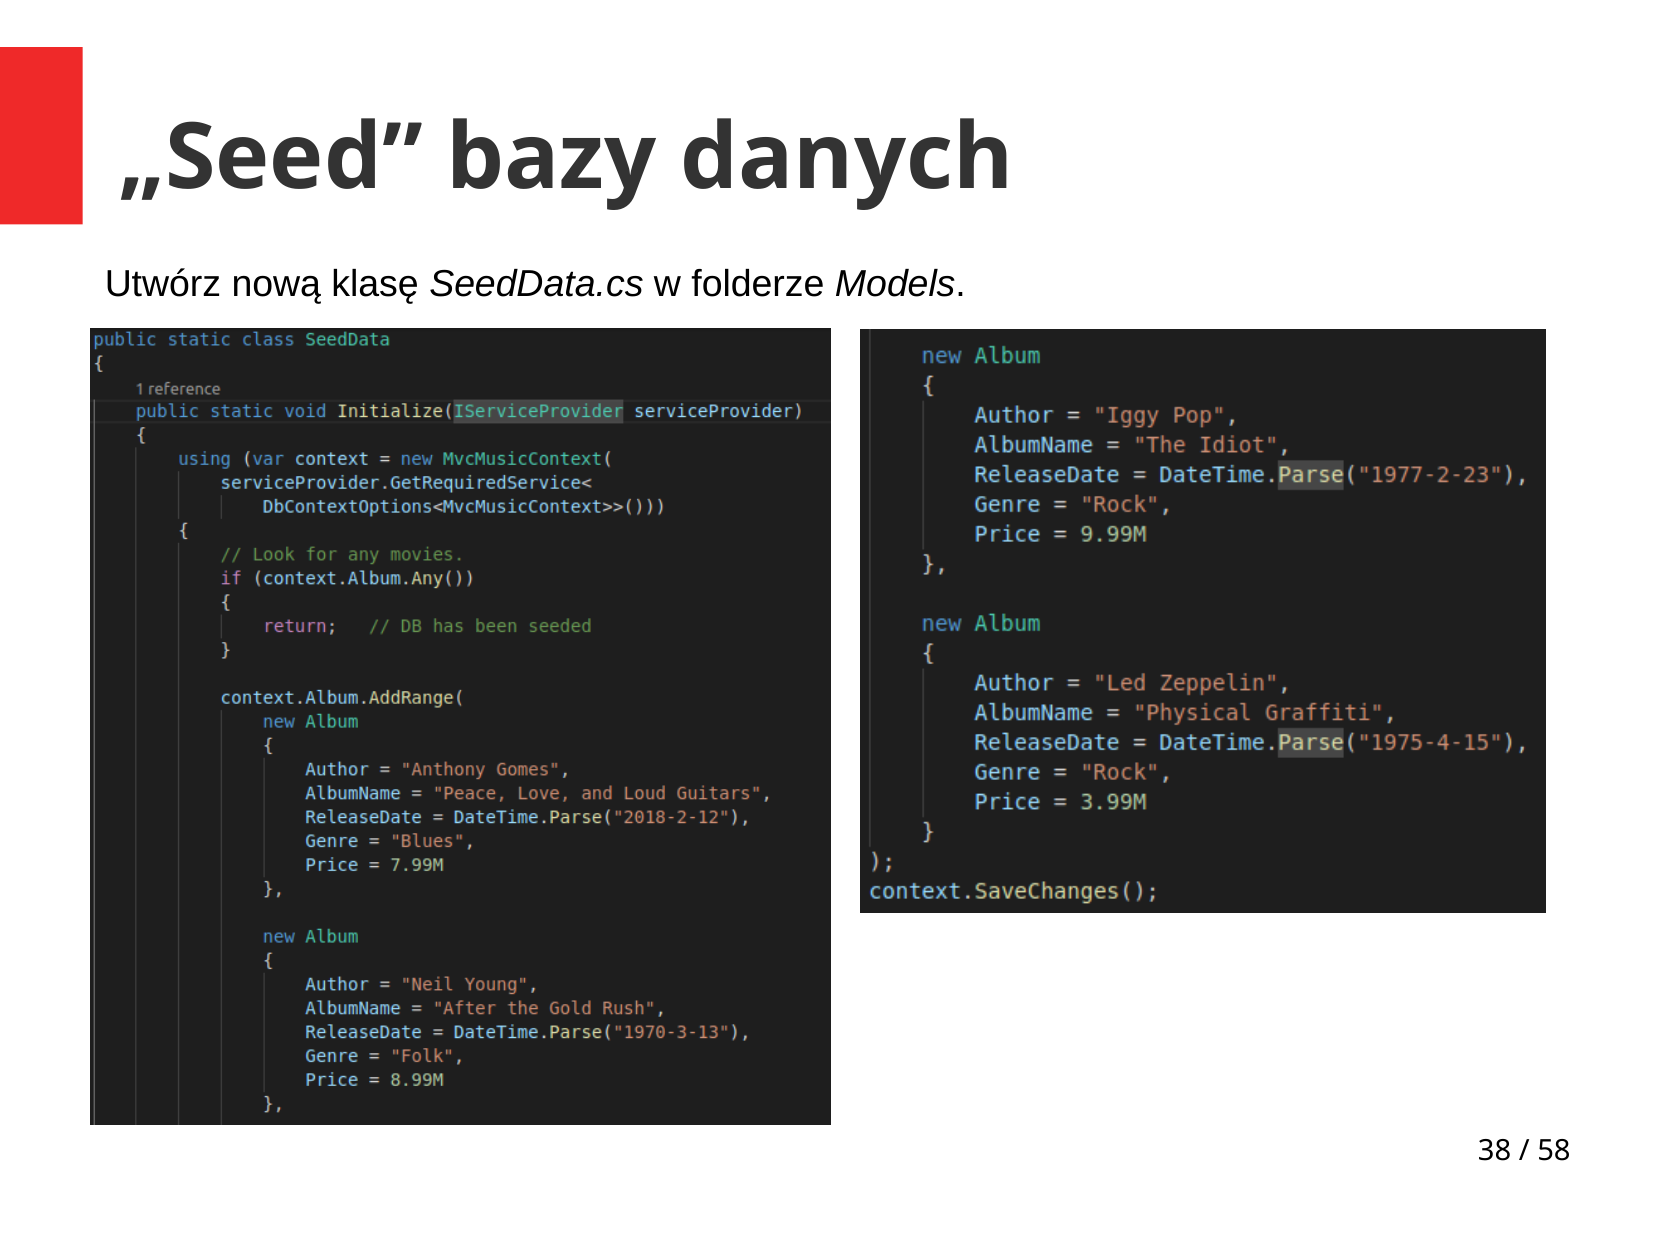

# „Seed” bazy danych
Utwórz nową klasę SeedData.cs w folderze Models.
38